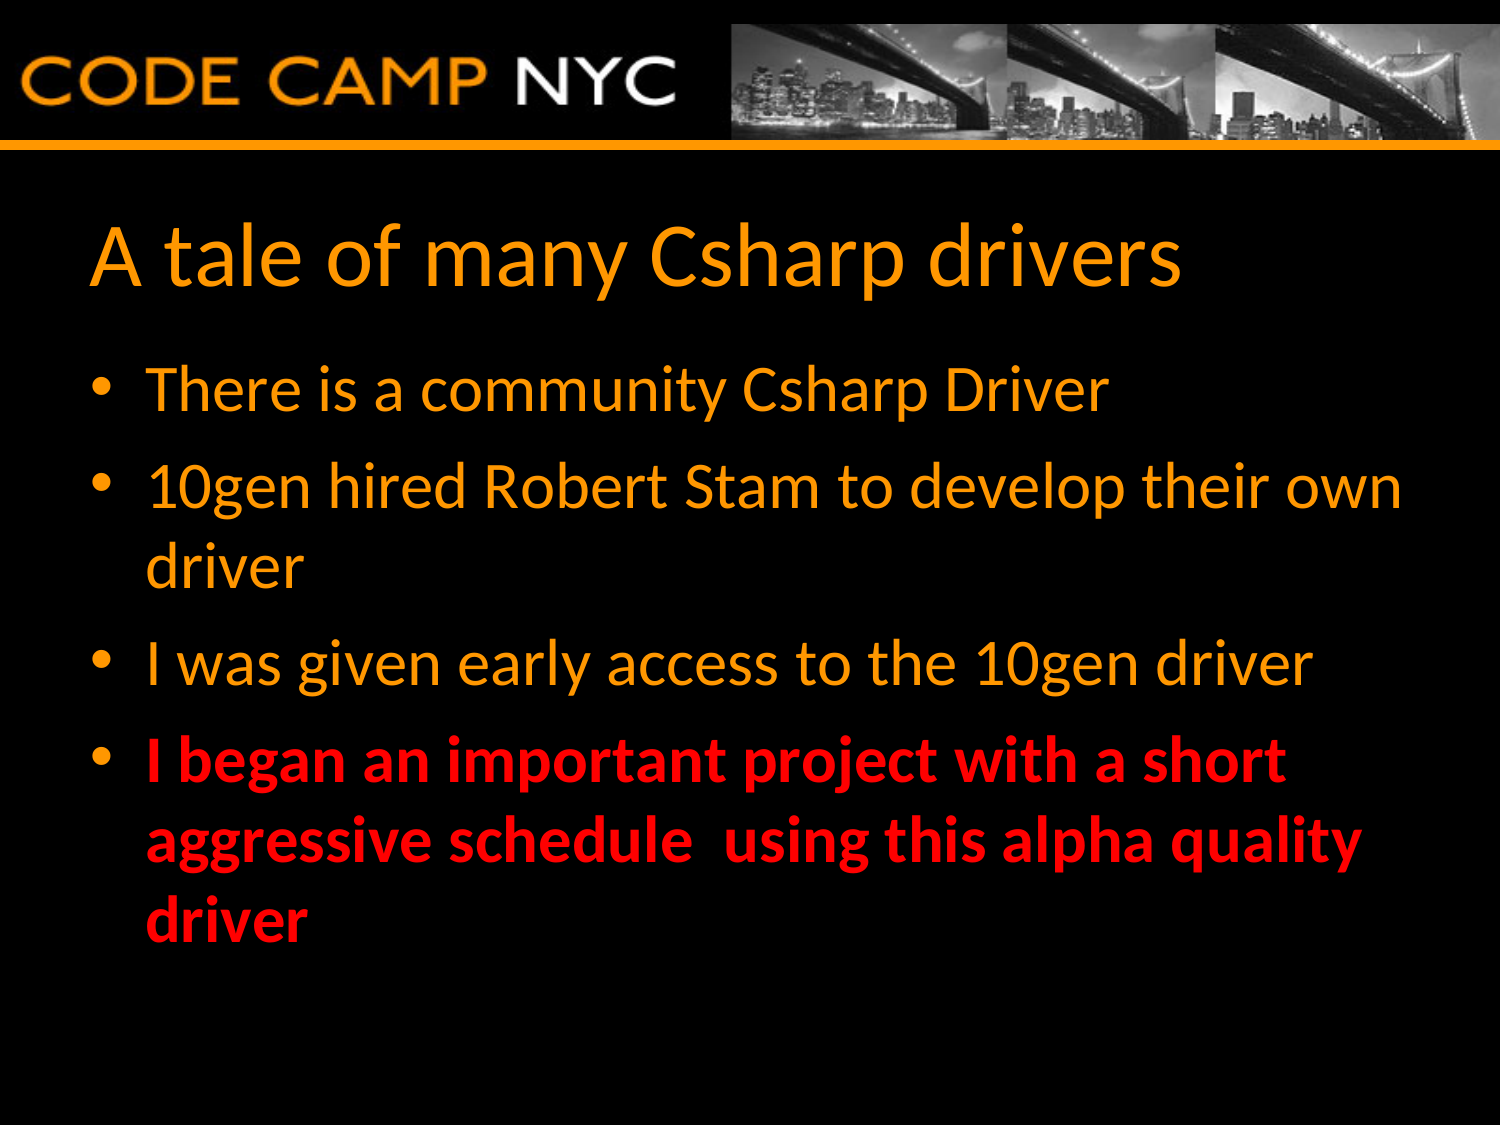

# A tale of many Csharp drivers
There is a community Csharp Driver
10gen hired Robert Stam to develop their own driver
I was given early access to the 10gen driver
I began an important project with a short aggressive schedule using this alpha quality driver